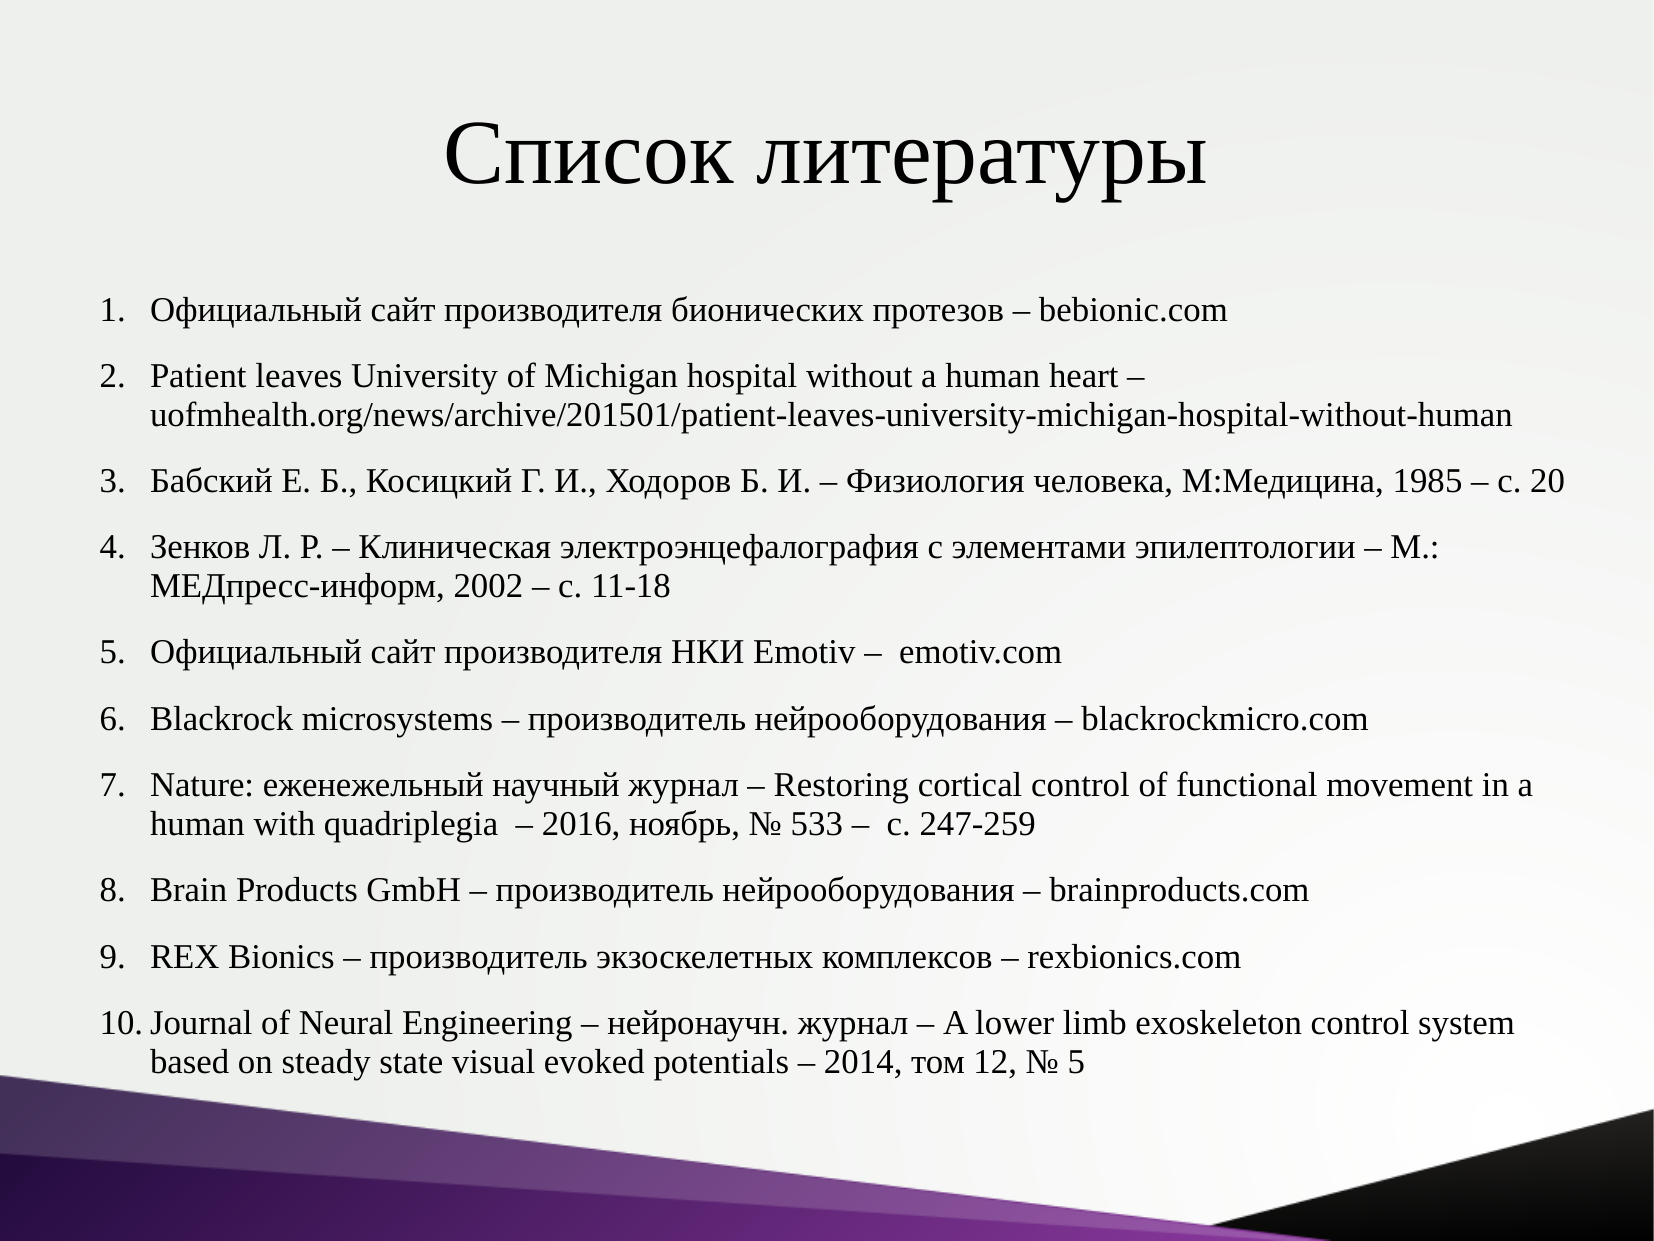

# Список литературы
Официальный сайт производителя бионических протезов – bebionic.com
Patient leaves University of Michigan hospital without a human heart – uofmhealth.org/news/archive/201501/patient-leaves-university-michigan-hospital-without-human
Бабский Е. Б., Косицкий Г. И., Ходоров Б. И. – Физиология человека, М:Медицина, 1985 – c. 20
Зенков Л. Р. – Клиническая электроэнцефалография с элементами эпилептологии – М.: МЕДпресс-информ, 2002 – с. 11-18
Официальный сайт производителя НКИ Emotiv – emotiv.com
Blackrock microsystems – производитель нейрооборудования – blackrockmicro.com
Nature: еженежельный научный журнал – Restoring cortical control of functional movement in a human with quadriplegia – 2016, ноябрь, № 533 – с. 247-259
Brain Products GmbH – производитель нейрооборудования – brainproducts.com
REX Bionics – производитель экзоскелетных комплексов – rexbionics.com
Journal of Neural Engineering – нейронаучн. журнал – A lower limb exoskeleton control system based on steady state visual evoked potentials – 2014, том 12, № 5